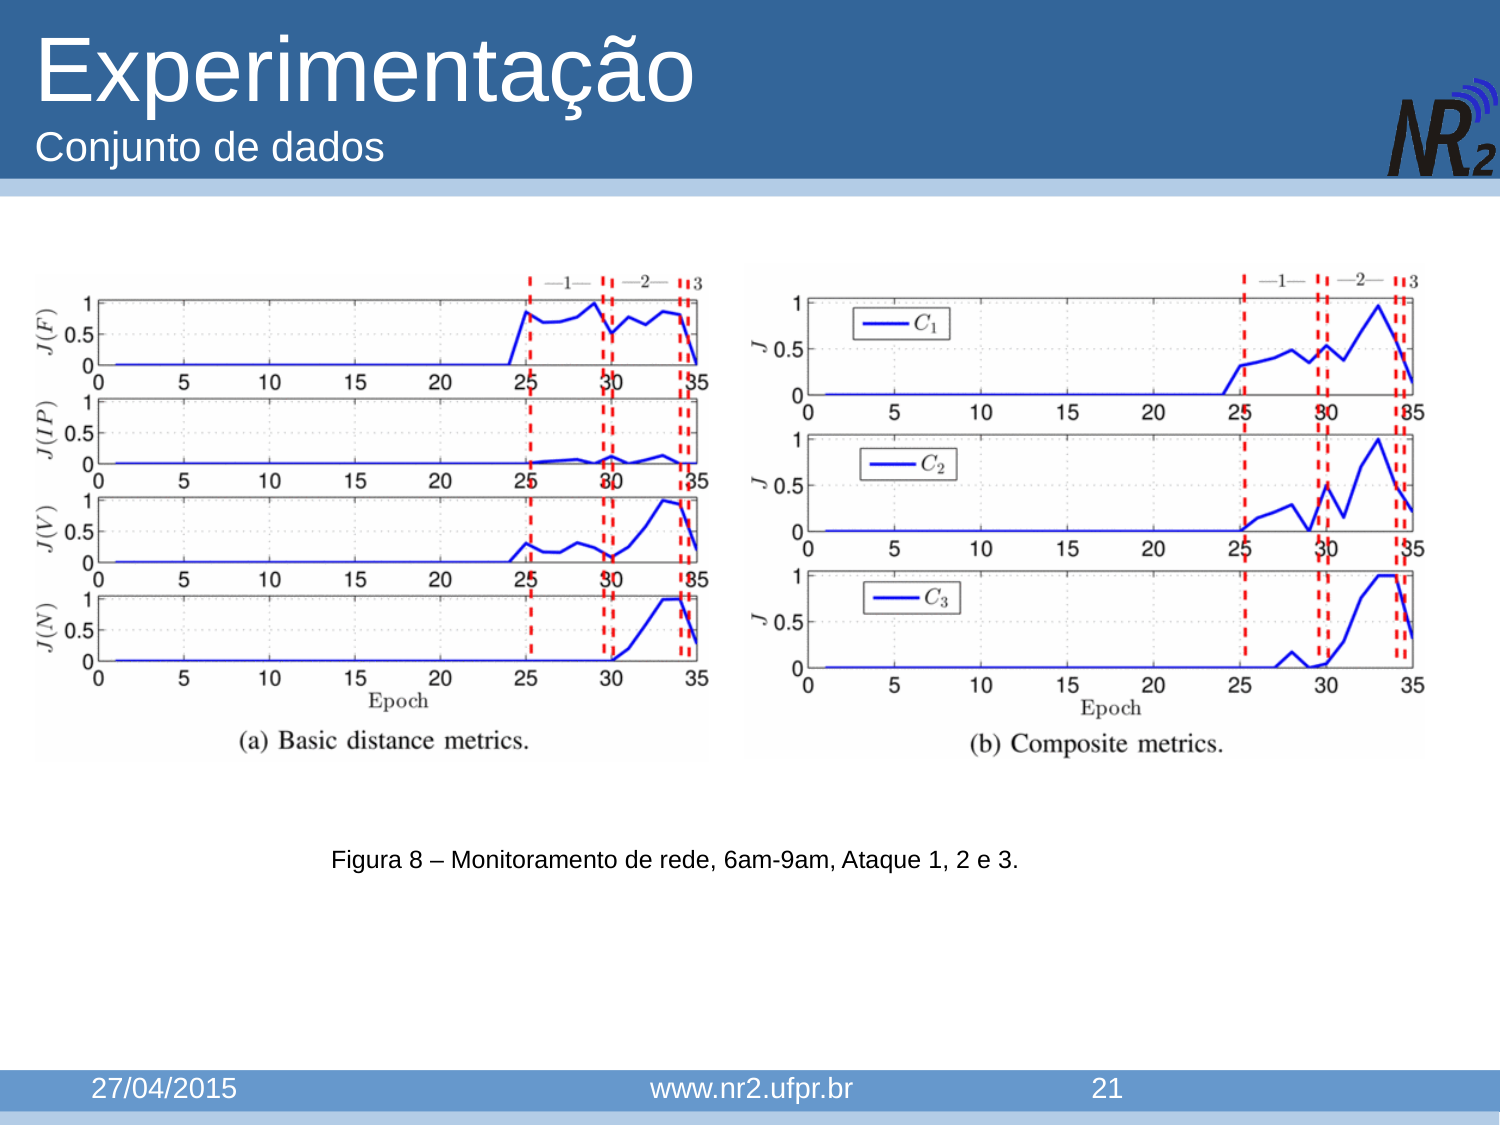

Experimentação
Conjunto de dados
Figura 8 – Monitoramento de rede, 6am-9am, Ataque 1, 2 e 3.
27/04/2015
www.nr2.ufpr.br